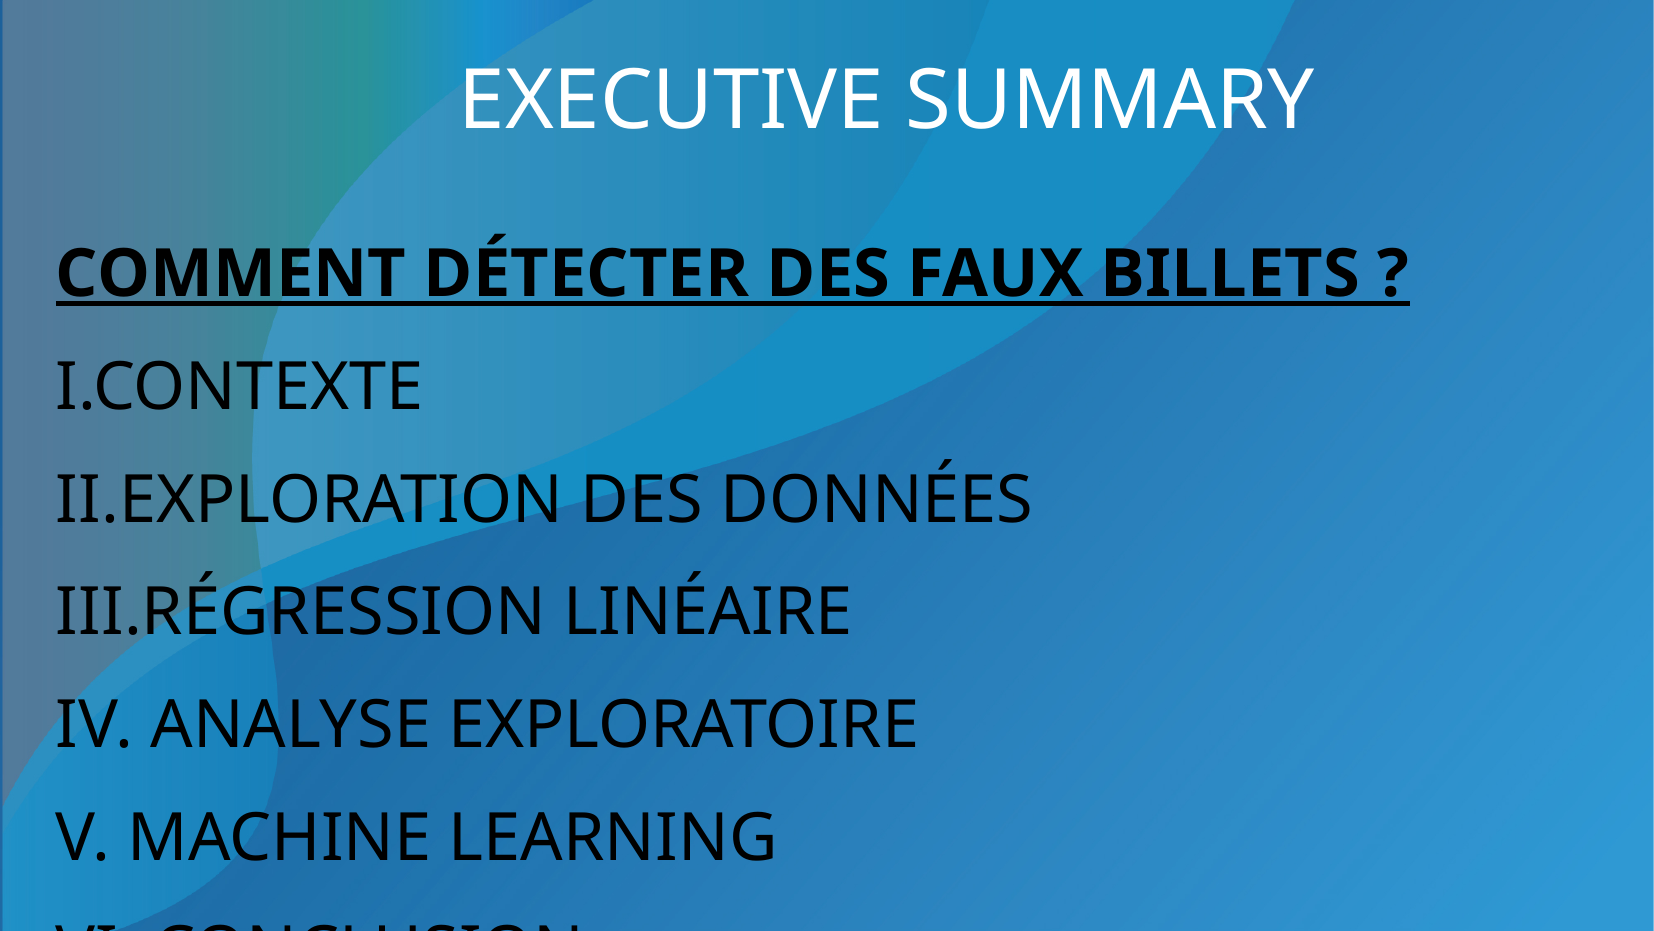

# EXECUTIVE SUMMARY
COMMENT DÉTECTER DES FAUX BILLETS ?
I.CONTEXTE
II.EXPLORATION DES DONNÉES
III.RÉGRESSION LINÉAIRE
IV. ANALYSE EXPLORATOIRE
V. MACHINE LEARNING
VI. CONCLUSION
VII. APPLICATION FINALE